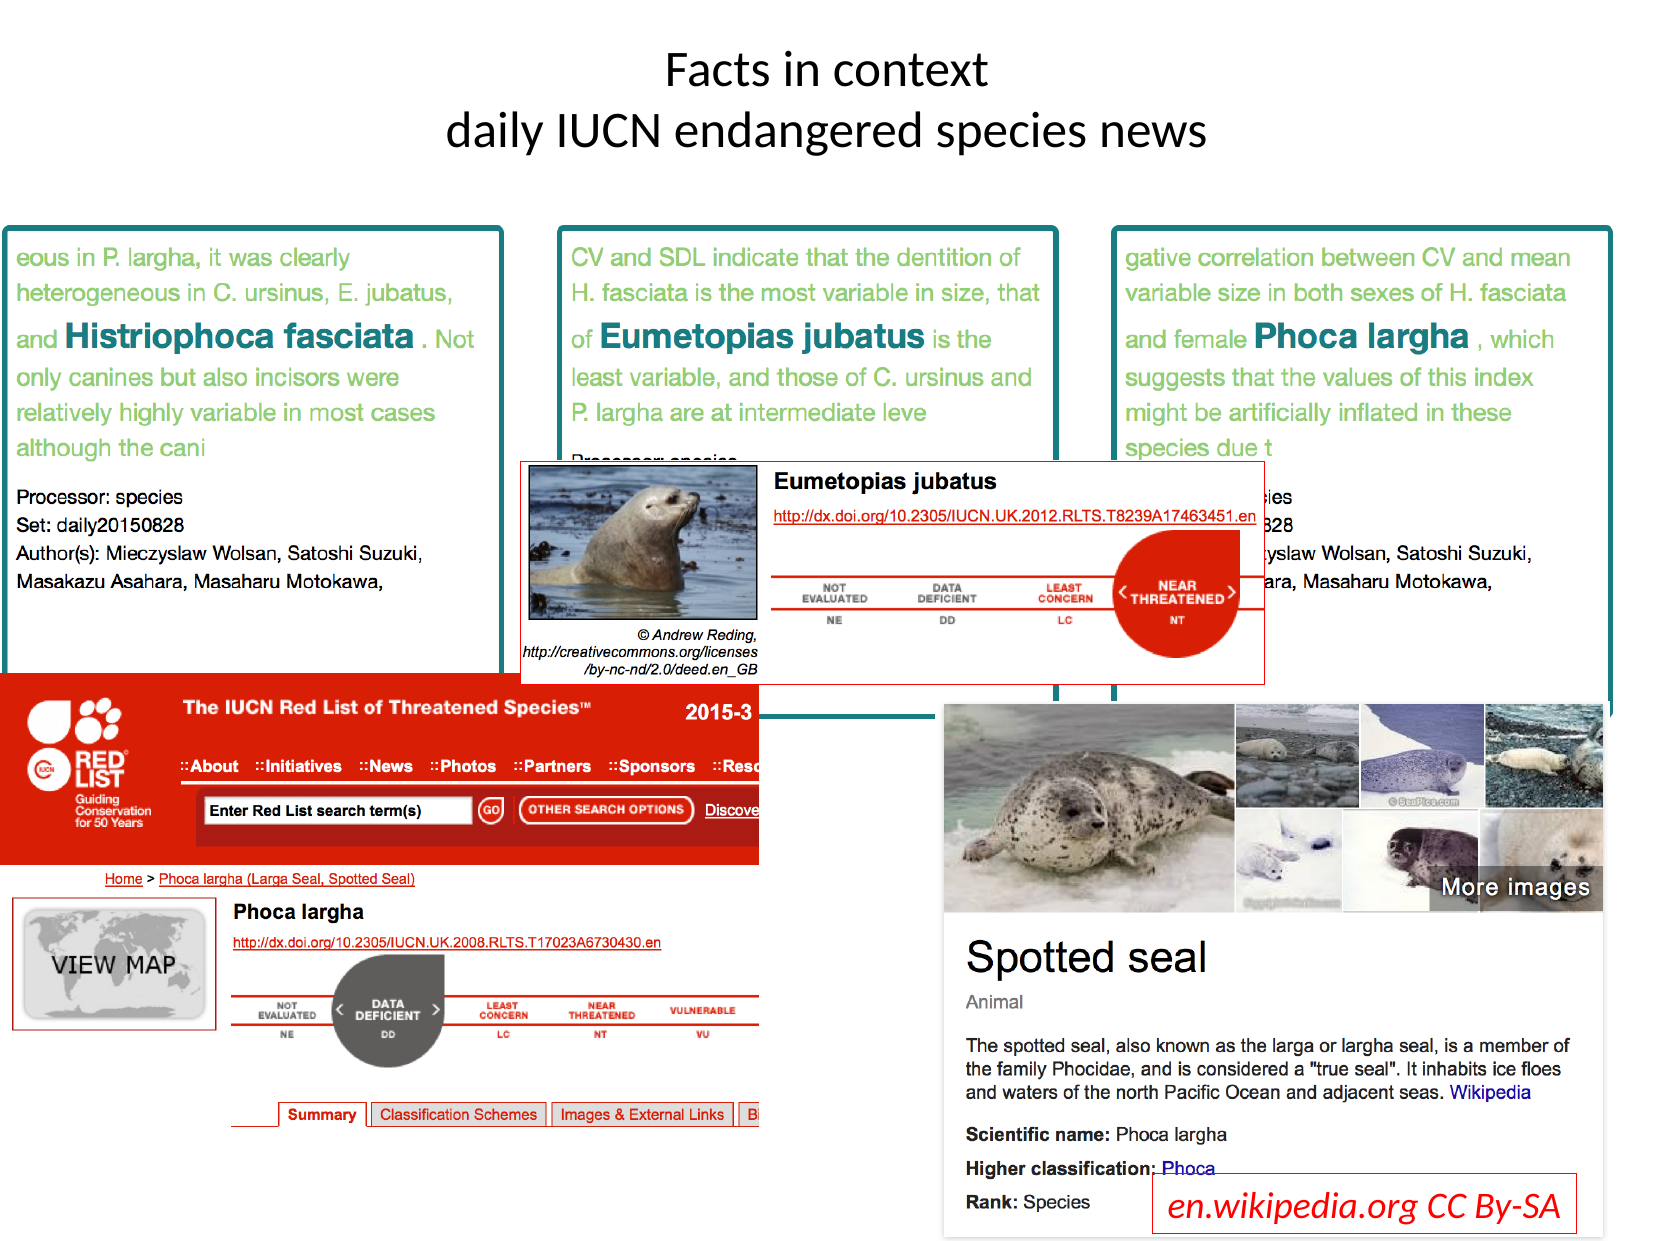

# Facts in context daily IUCN endangered species news
en.wikipedia.org CC By-SA